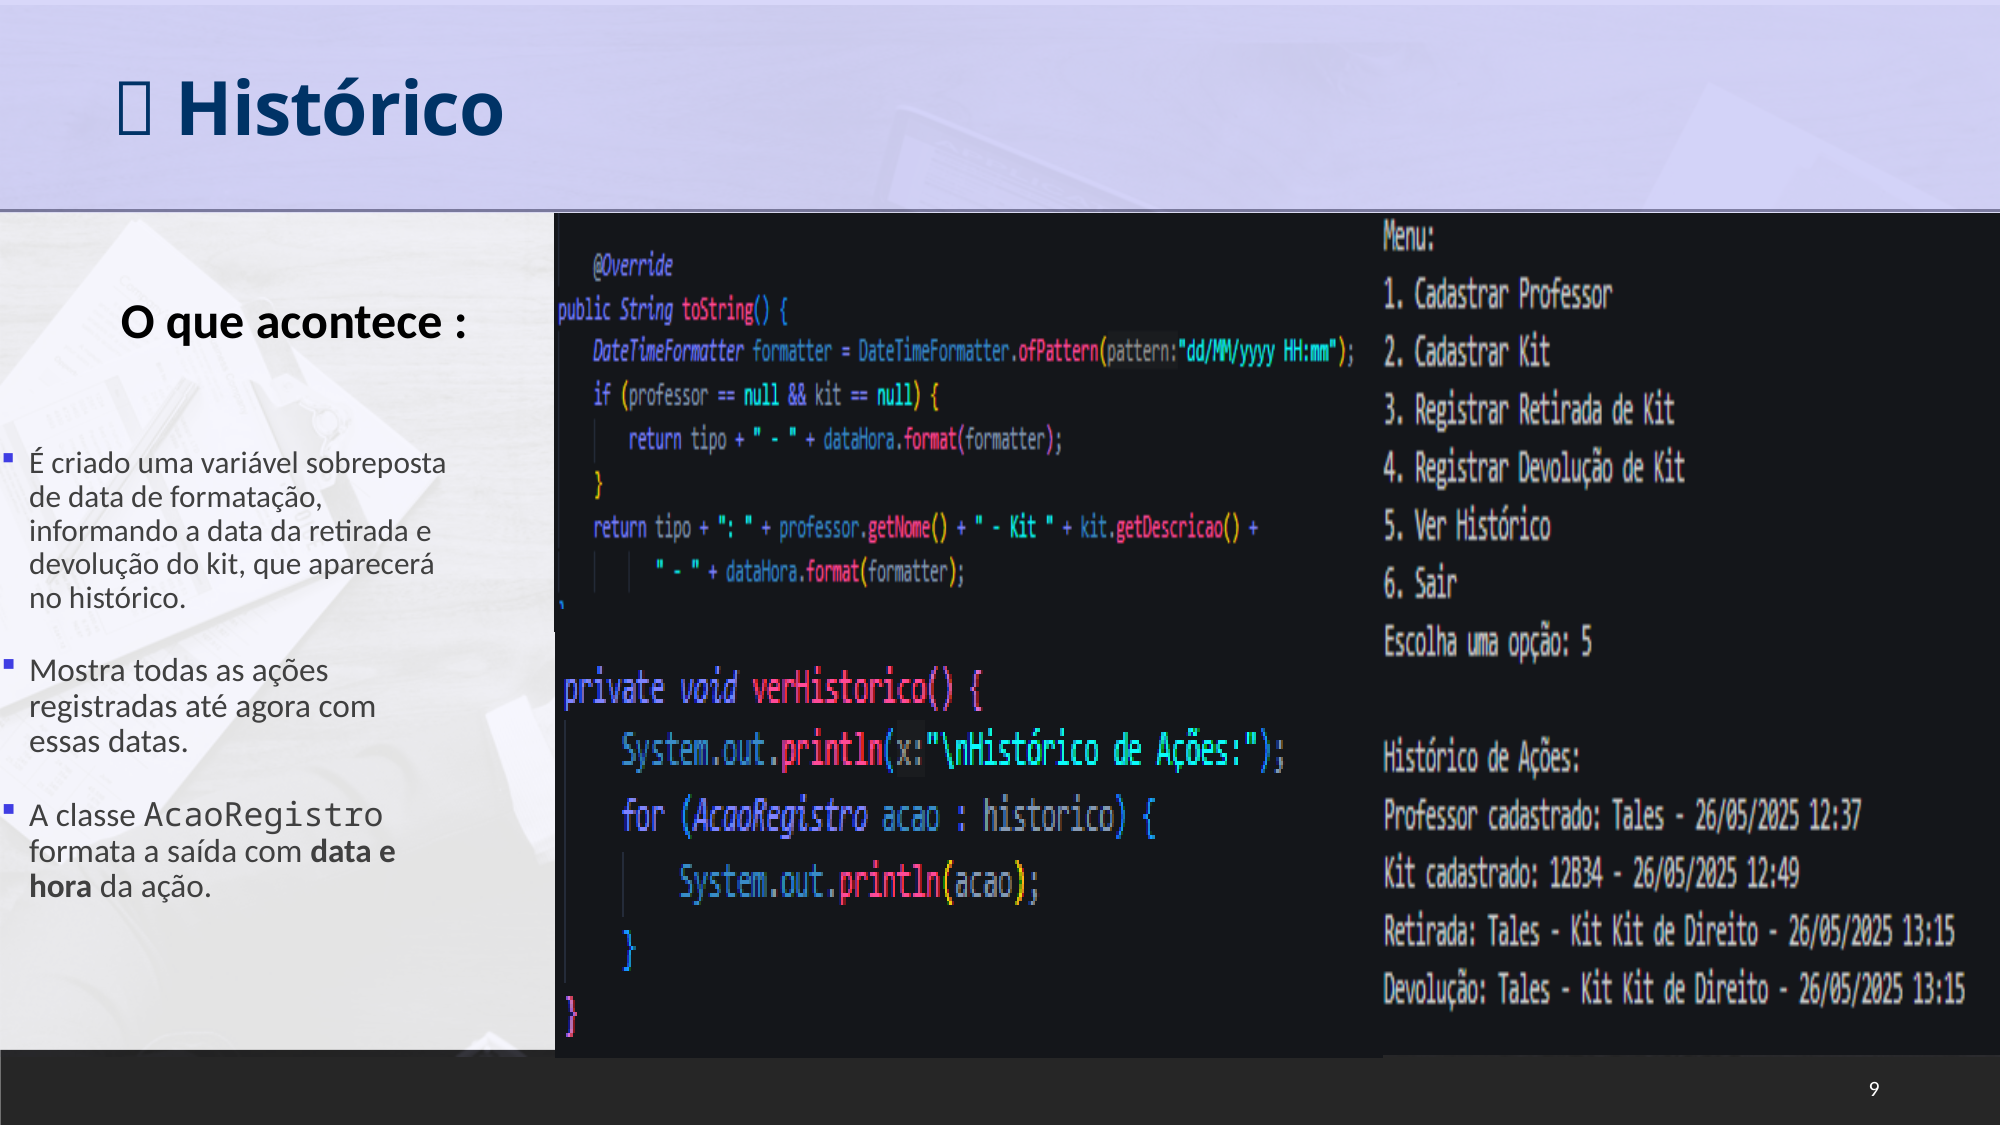

# 📜 Histórico
O que acontece :
É criado uma variável sobreposta de data de formatação, informando a data da retirada e devolução do kit, que aparecerá no histórico.
Mostra todas as ações registradas até agora com essas datas.
A classe AcaoRegistro formata a saída com data e hora da ação.